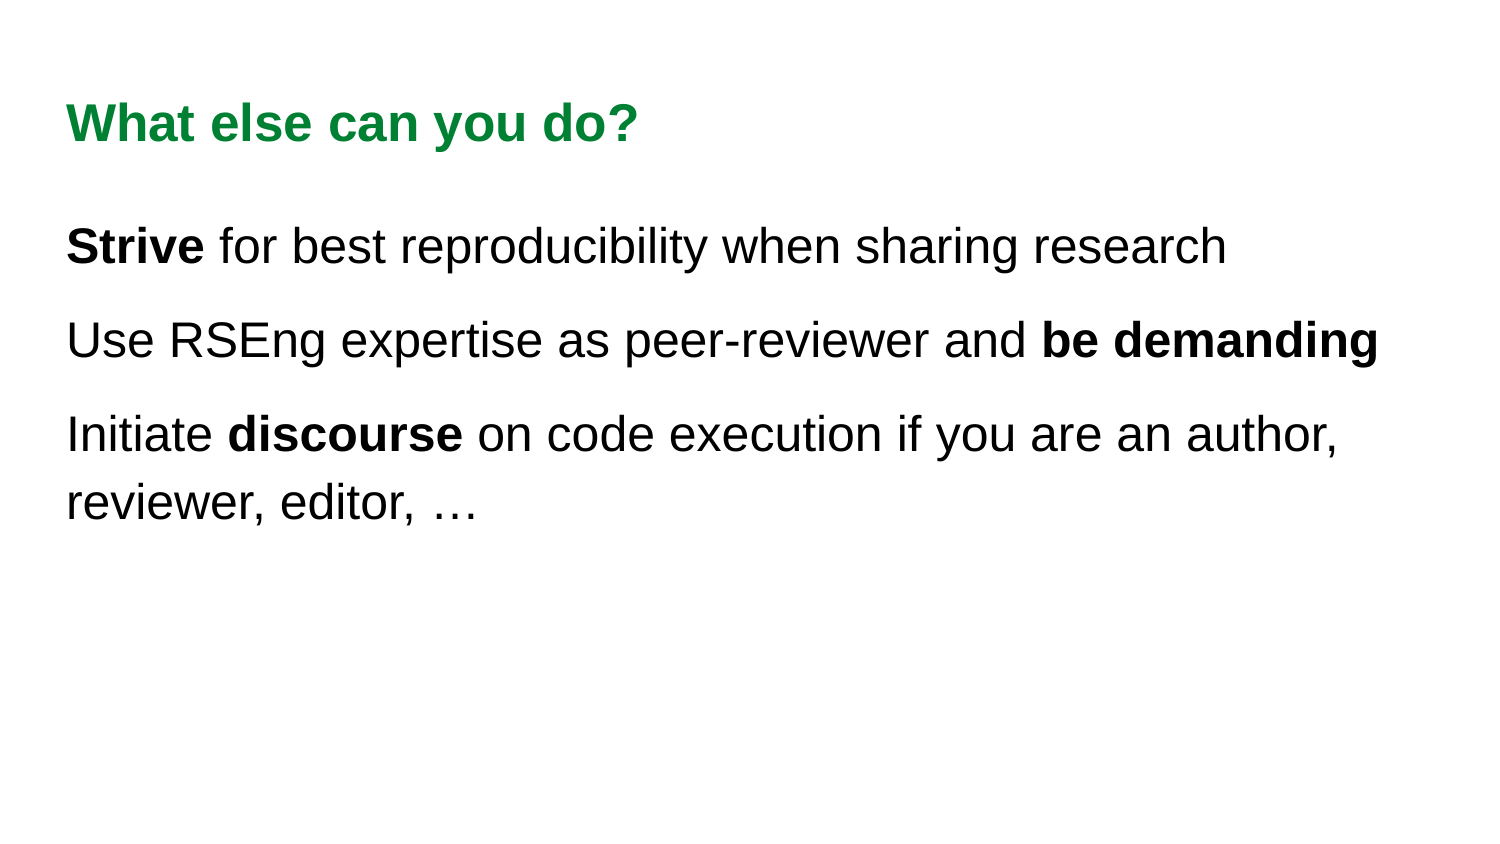

# What else can you do?
Strive for best reproducibility when sharing research
Use RSEng expertise as peer-reviewer and be demanding
Initiate discourse on code execution if you are an author, reviewer, editor, …